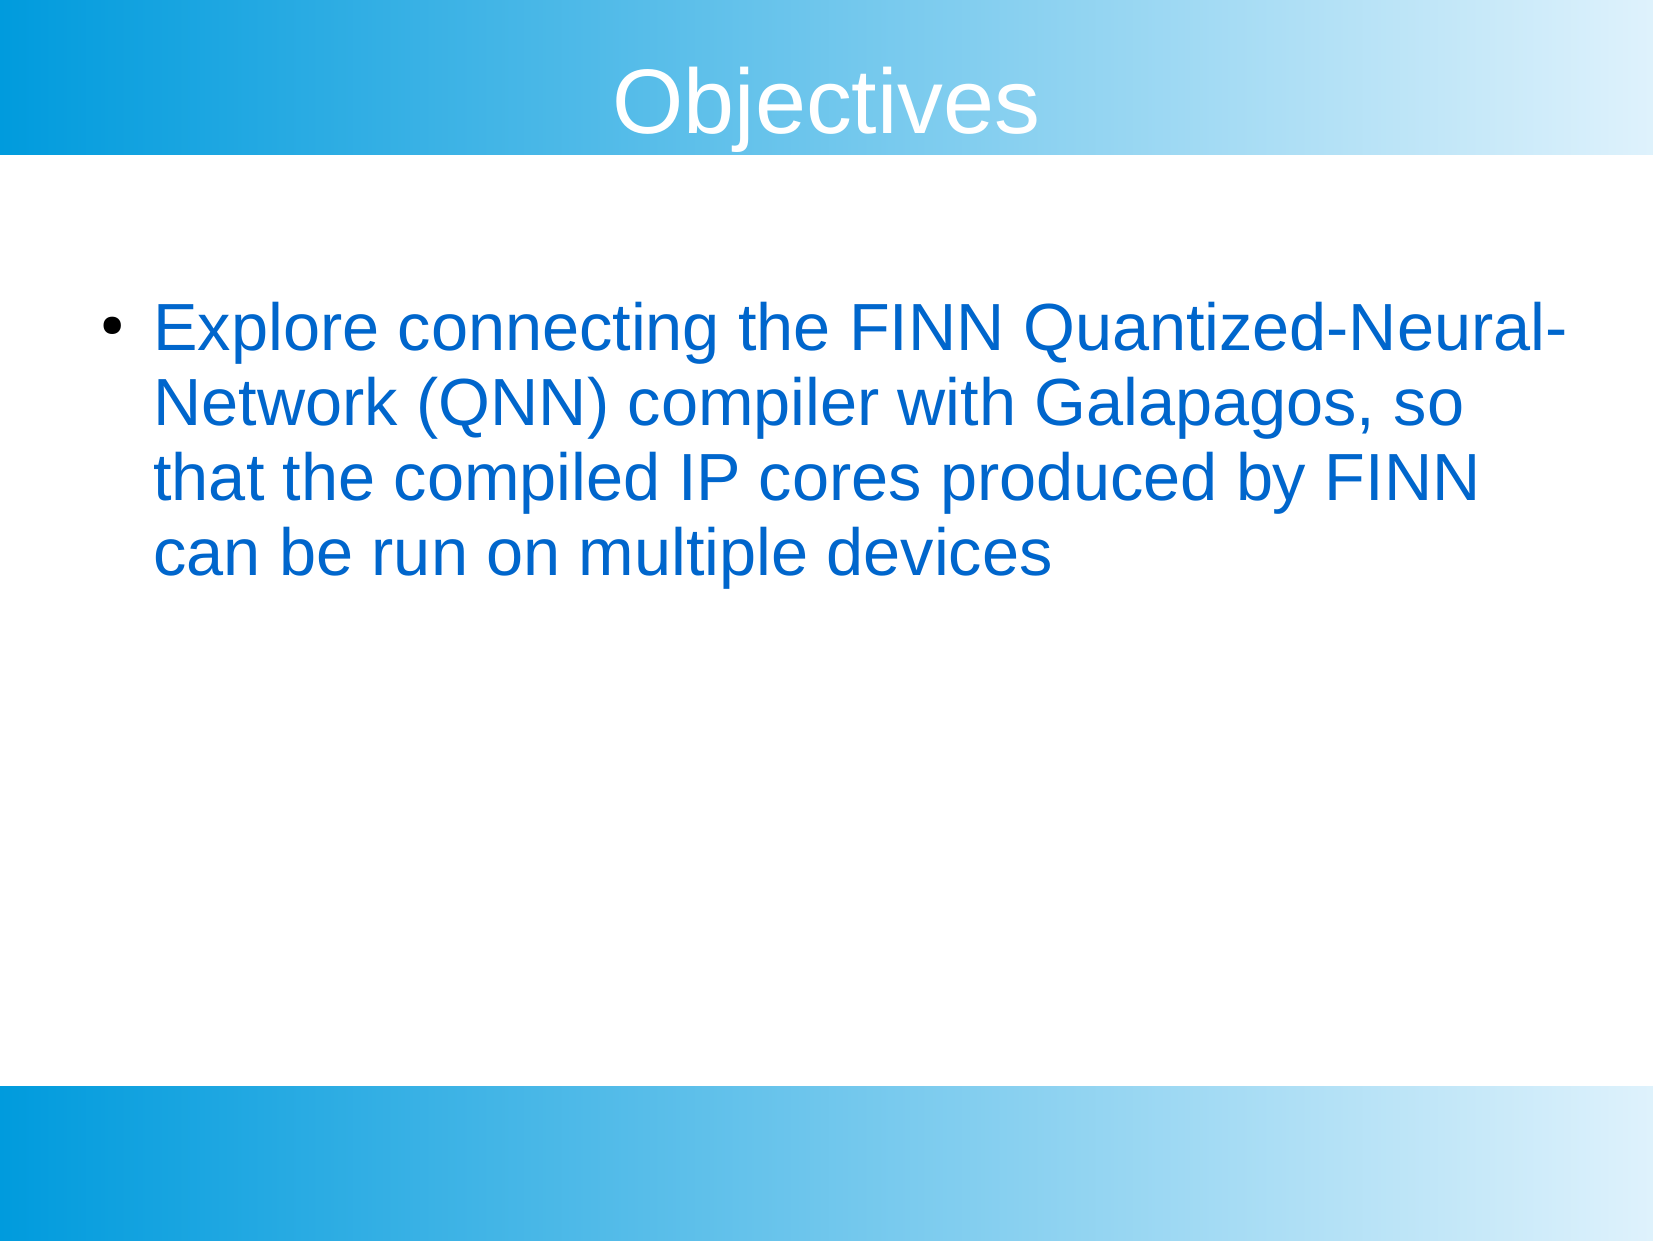

# Objectives
Explore connecting the FINN Quantized-Neural-Network (QNN) compiler with Galapagos, so that the compiled IP cores produced by FINN can be run on multiple devices